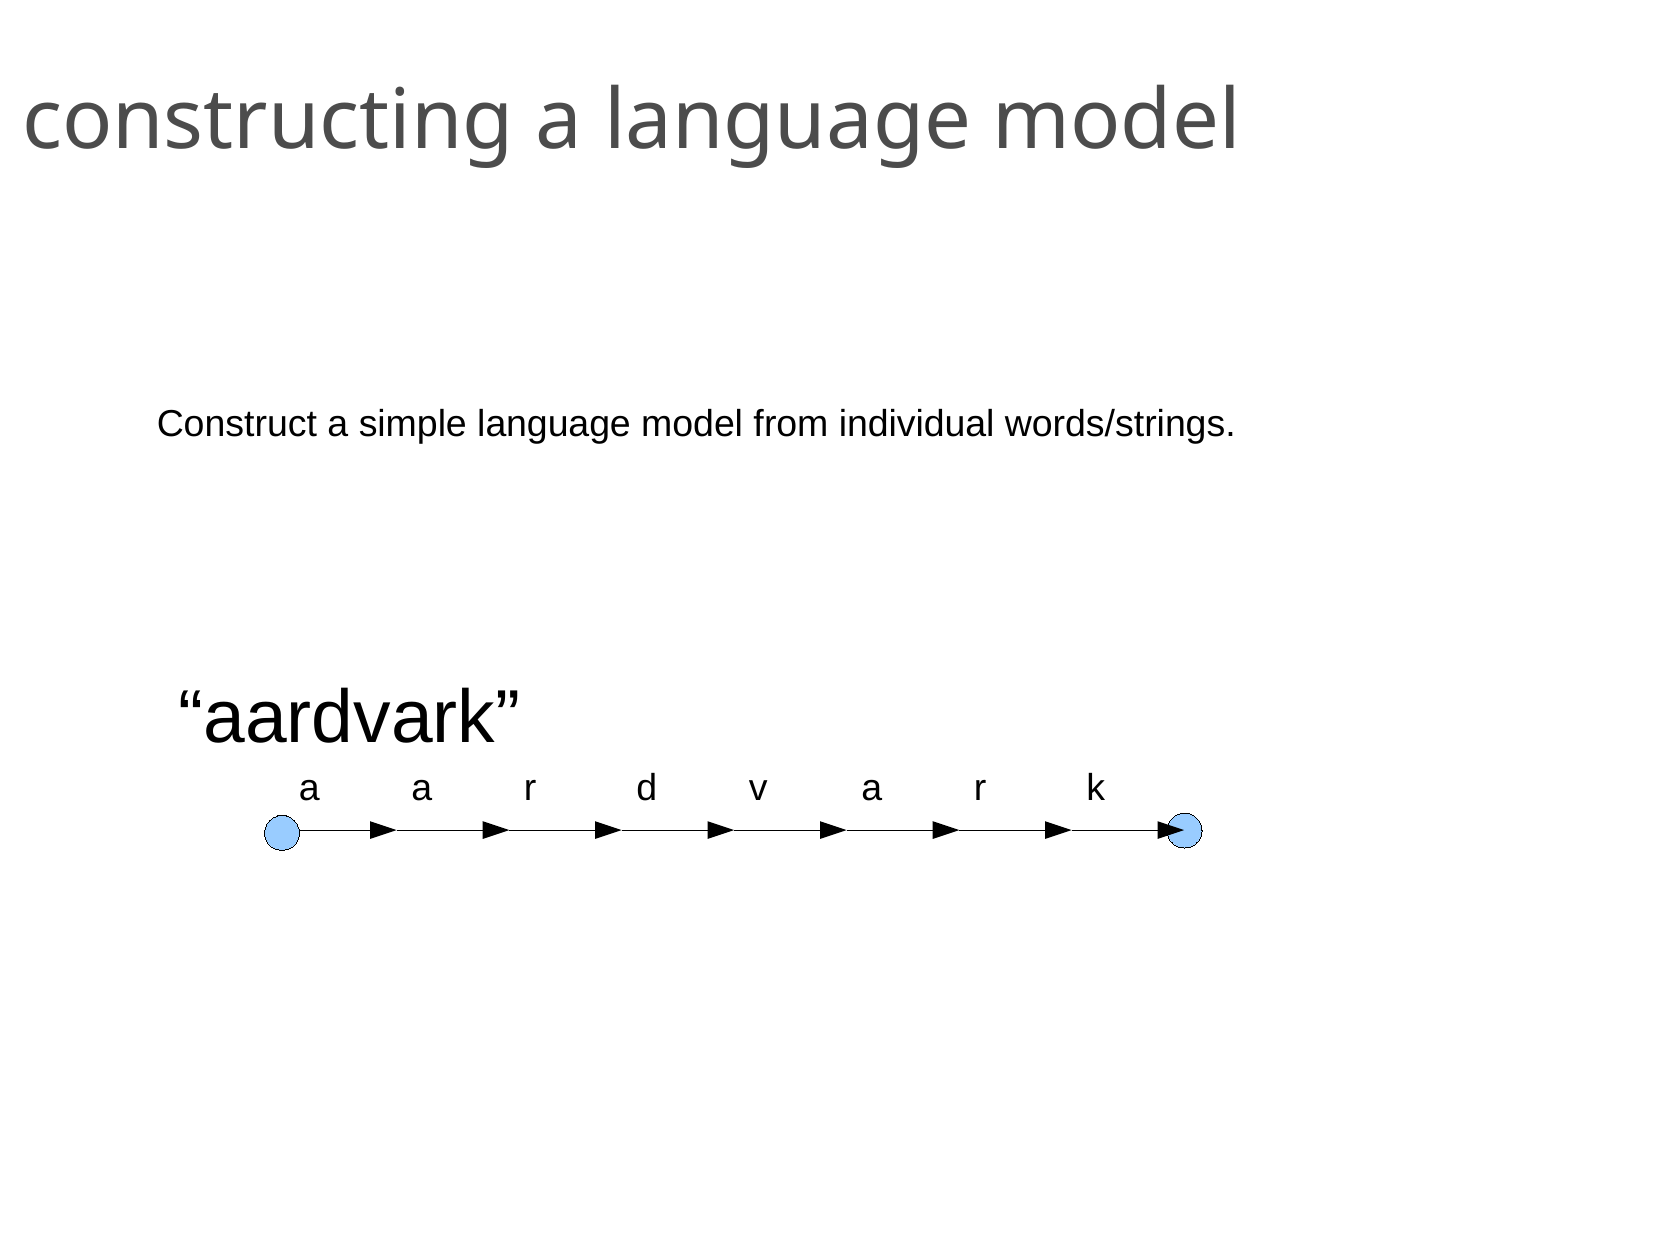

# constructing a language model
Construct a simple language model from individual words/strings.
“aardvark”
a
a
r
d
v
a
r
k